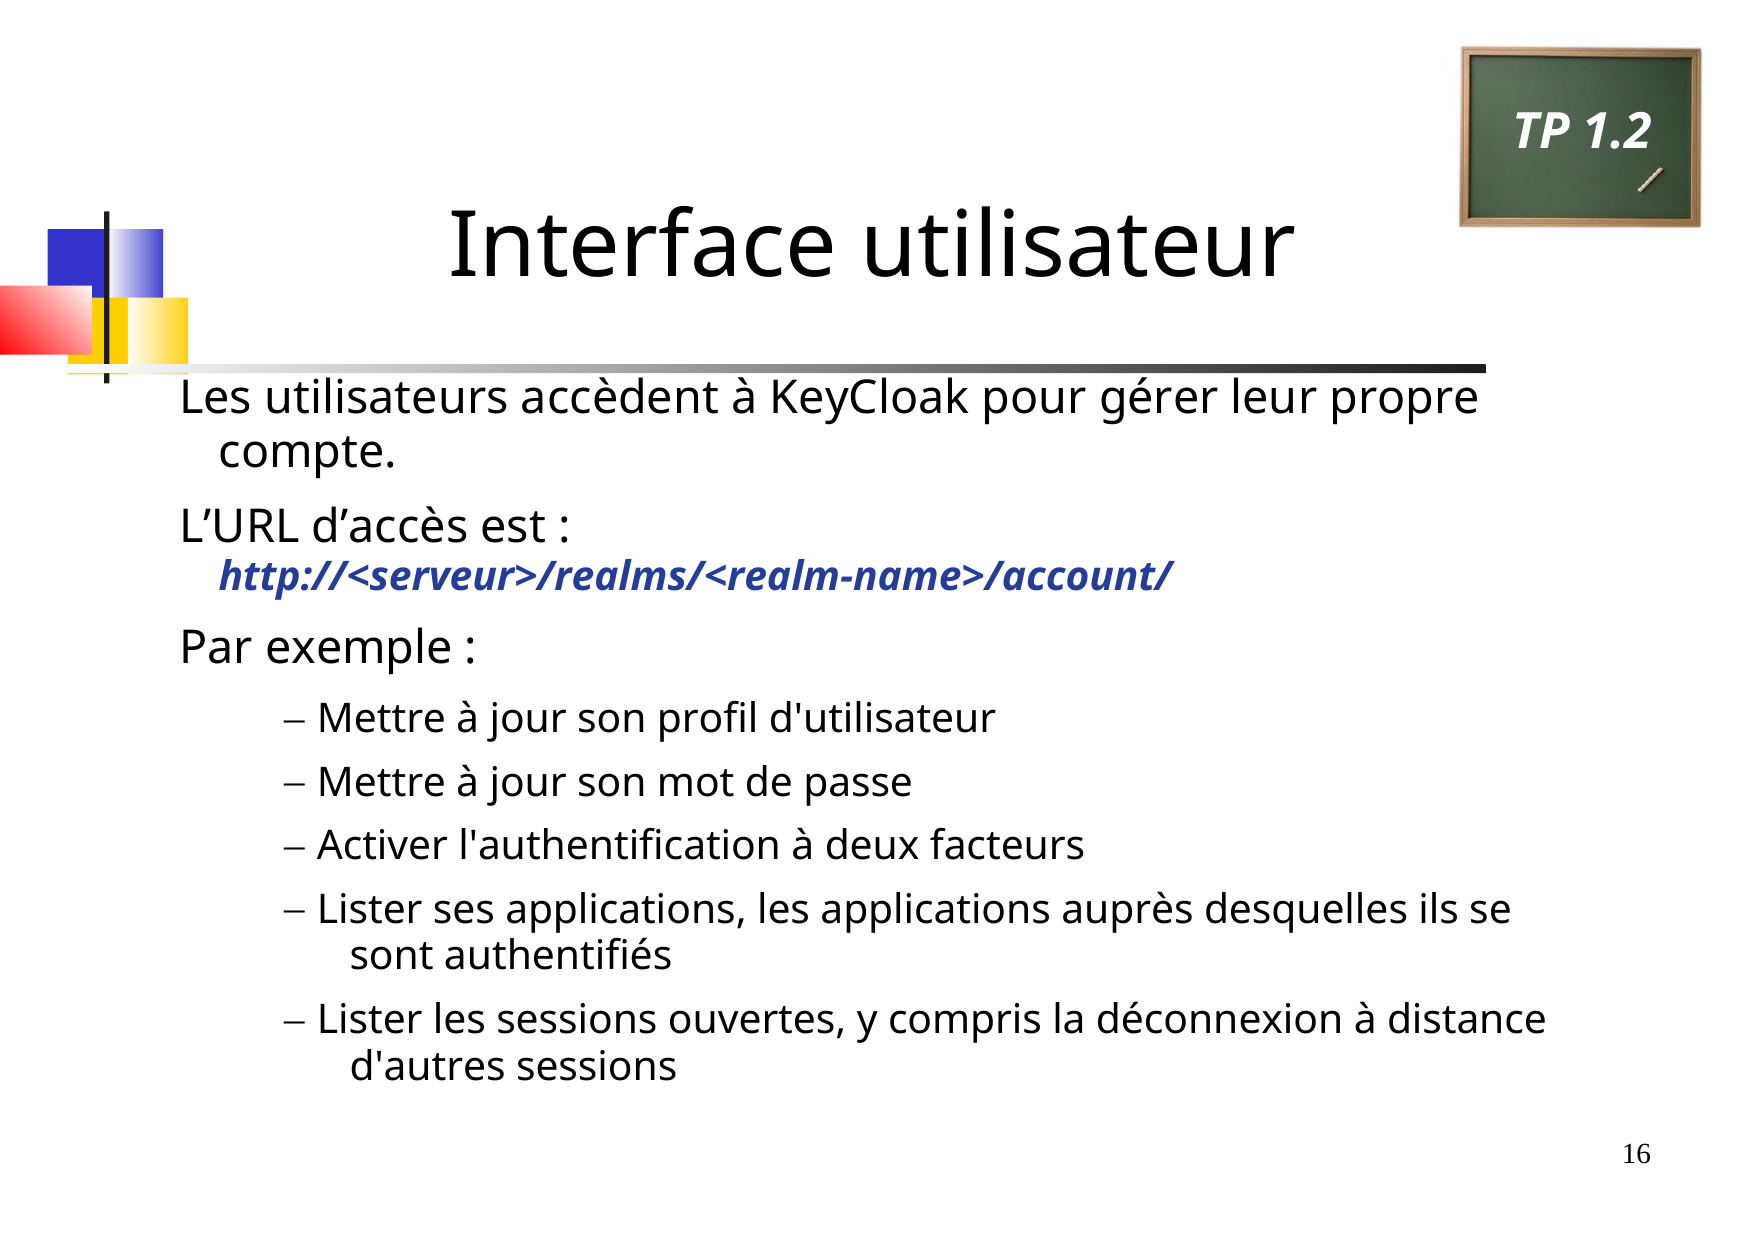

TP 1.2
# Interface utilisateur
Les utilisateurs accèdent à KeyCloak pour gérer leur propre compte.
L’URL d’accès est :
http://<serveur>/realms/<realm-name>/account/
Par exemple :
Mettre à jour son profil d'utilisateur
Mettre à jour son mot de passe
Activer l'authentification à deux facteurs
Lister ses applications, les applications auprès desquelles ils se sont authentifiés
Lister les sessions ouvertes, y compris la déconnexion à distance d'autres sessions